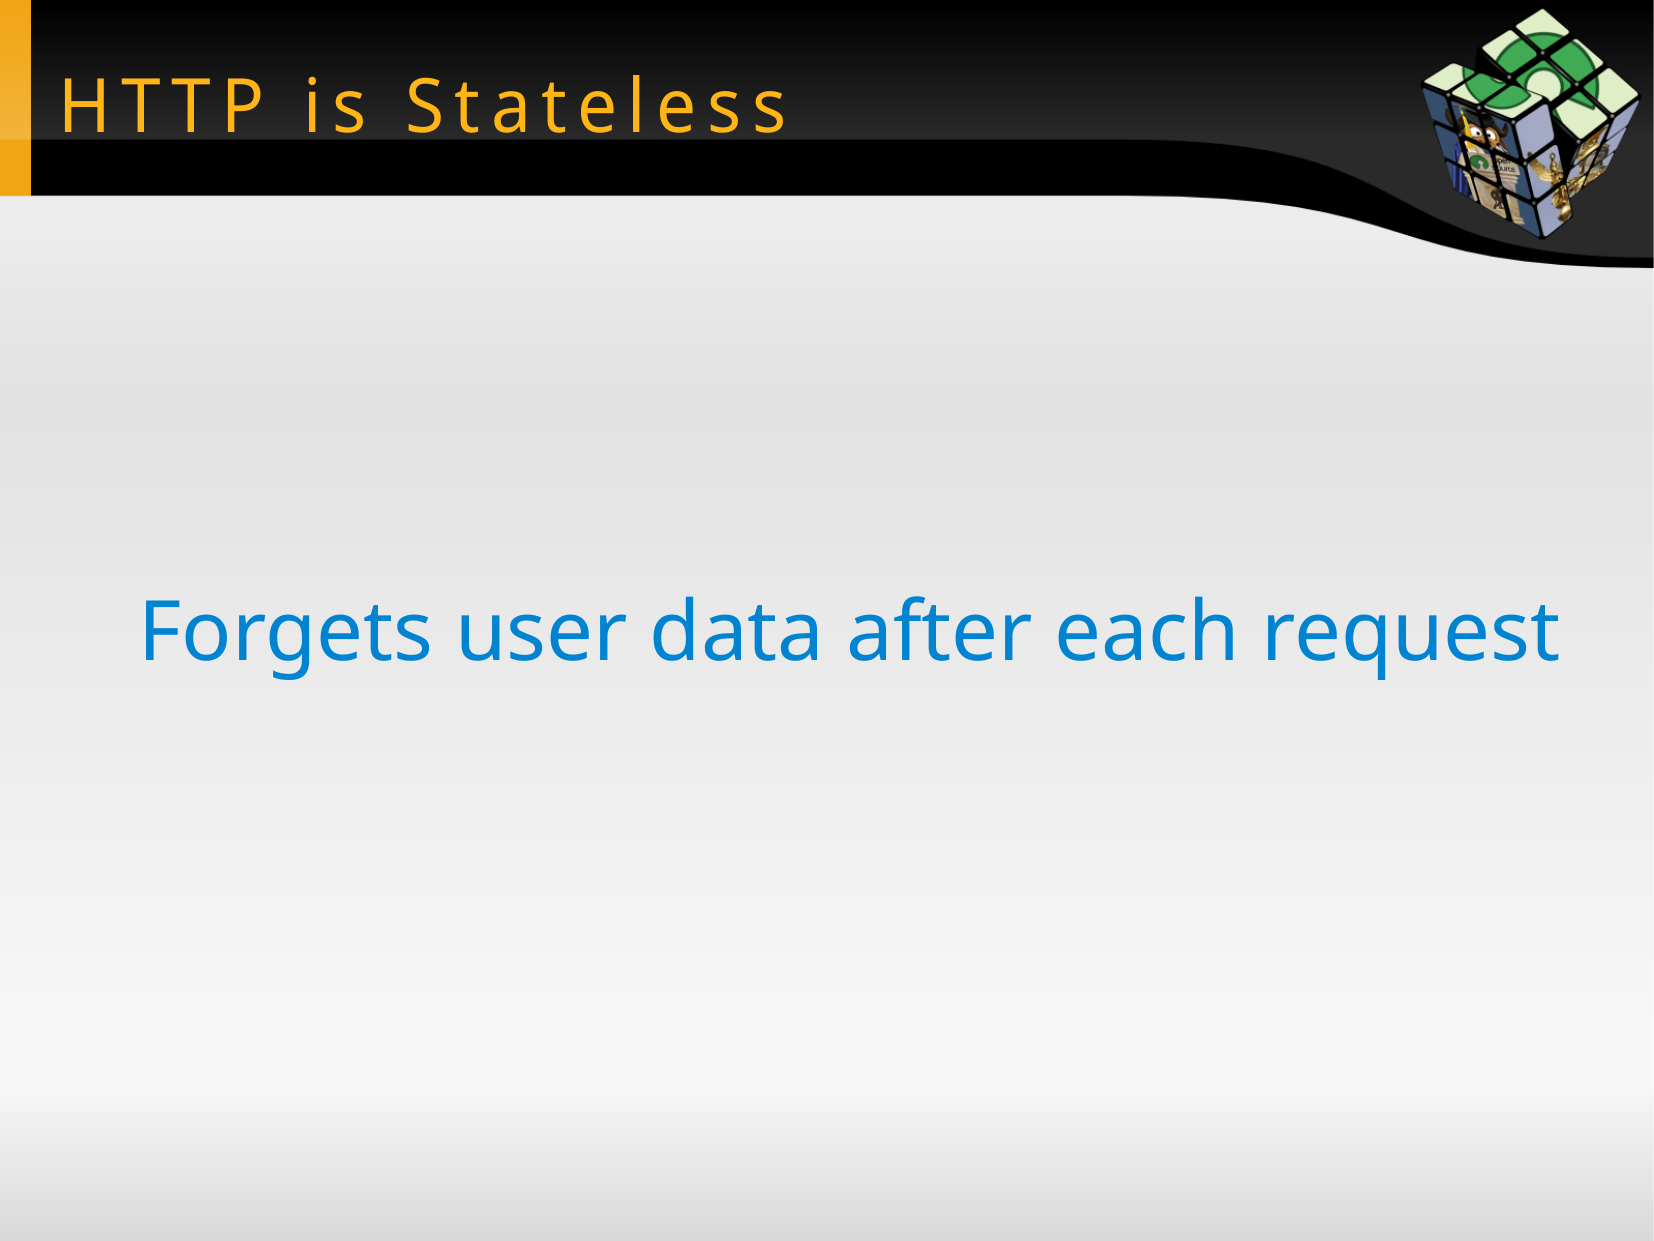

# HTTP is Stateless
Forgets user data after each request